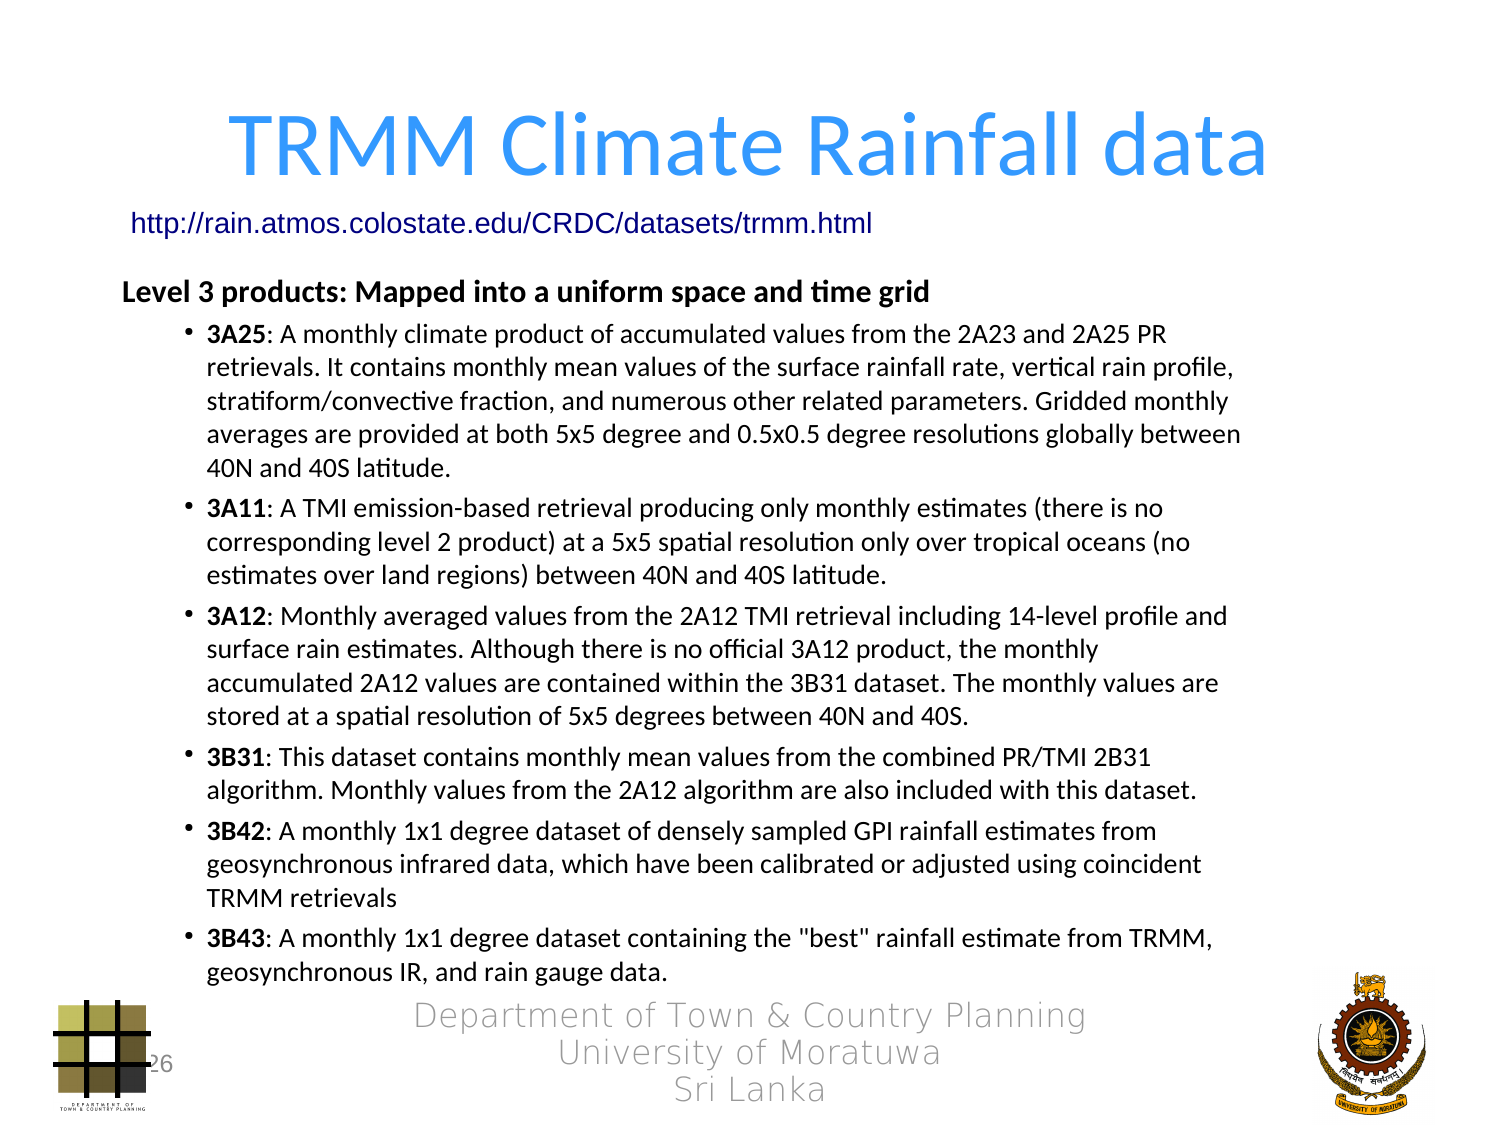

# TRMM Climate Rainfall data
http://rain.atmos.colostate.edu/CRDC/datasets/trmm.html
Level 3 products: Mapped into a uniform space and time grid
3A25: A monthly climate product of accumulated values from the 2A23 and 2A25 PR retrievals. It contains monthly mean values of the surface rainfall rate, vertical rain profile, stratiform/convective fraction, and numerous other related parameters. Gridded monthly averages are provided at both 5x5 degree and 0.5x0.5 degree resolutions globally between 40N and 40S latitude.
3A11: A TMI emission-based retrieval producing only monthly estimates (there is no corresponding level 2 product) at a 5x5 spatial resolution only over tropical oceans (no estimates over land regions) between 40N and 40S latitude.
3A12: Monthly averaged values from the 2A12 TMI retrieval including 14-level profile and surface rain estimates. Although there is no official 3A12 product, the monthly accumulated 2A12 values are contained within the 3B31 dataset. The monthly values are stored at a spatial resolution of 5x5 degrees between 40N and 40S.
3B31: This dataset contains monthly mean values from the combined PR/TMI 2B31 algorithm. Monthly values from the 2A12 algorithm are also included with this dataset.
3B42: A monthly 1x1 degree dataset of densely sampled GPI rainfall estimates from geosynchronous infrared data, which have been calibrated or adjusted using coincident TRMM retrievals
3B43: A monthly 1x1 degree dataset containing the "best" rainfall estimate from TRMM, geosynchronous IR, and rain gauge data.